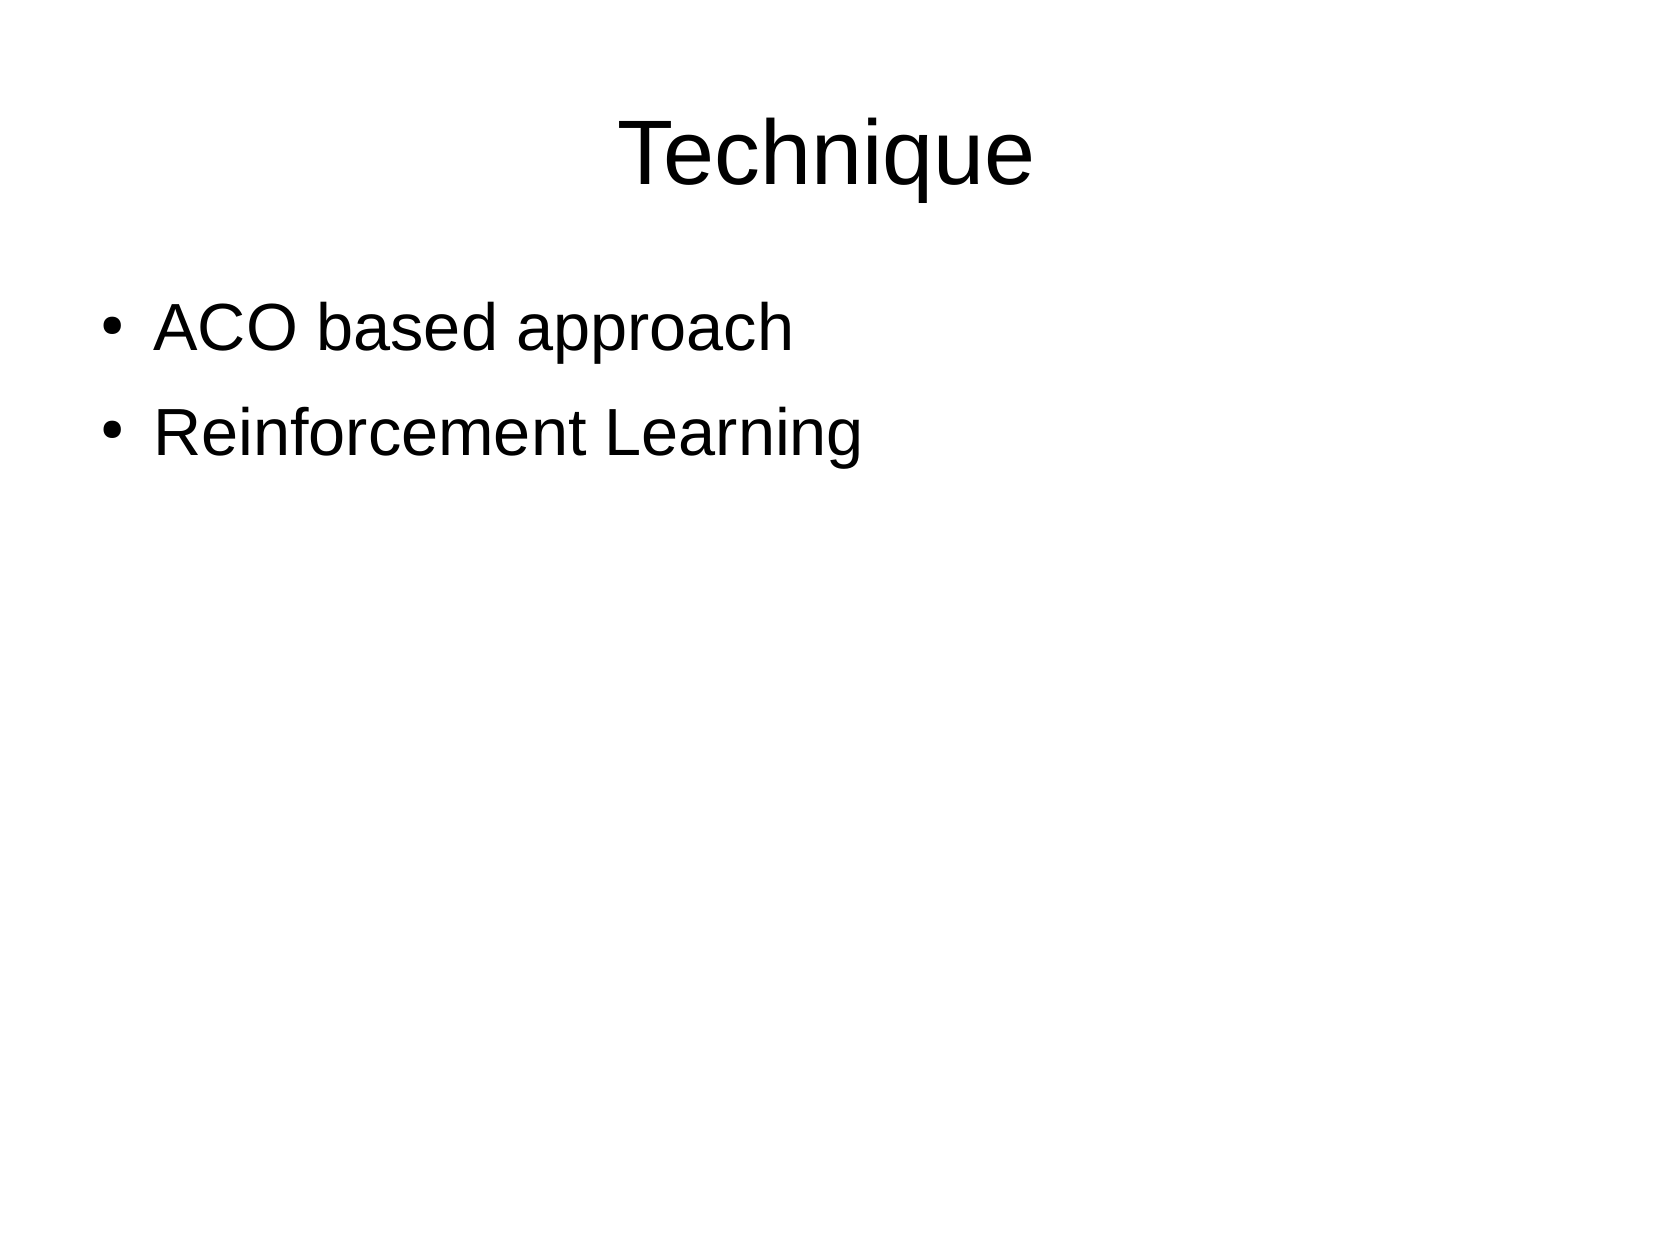

# Technique
ACO based approach
Reinforcement Learning